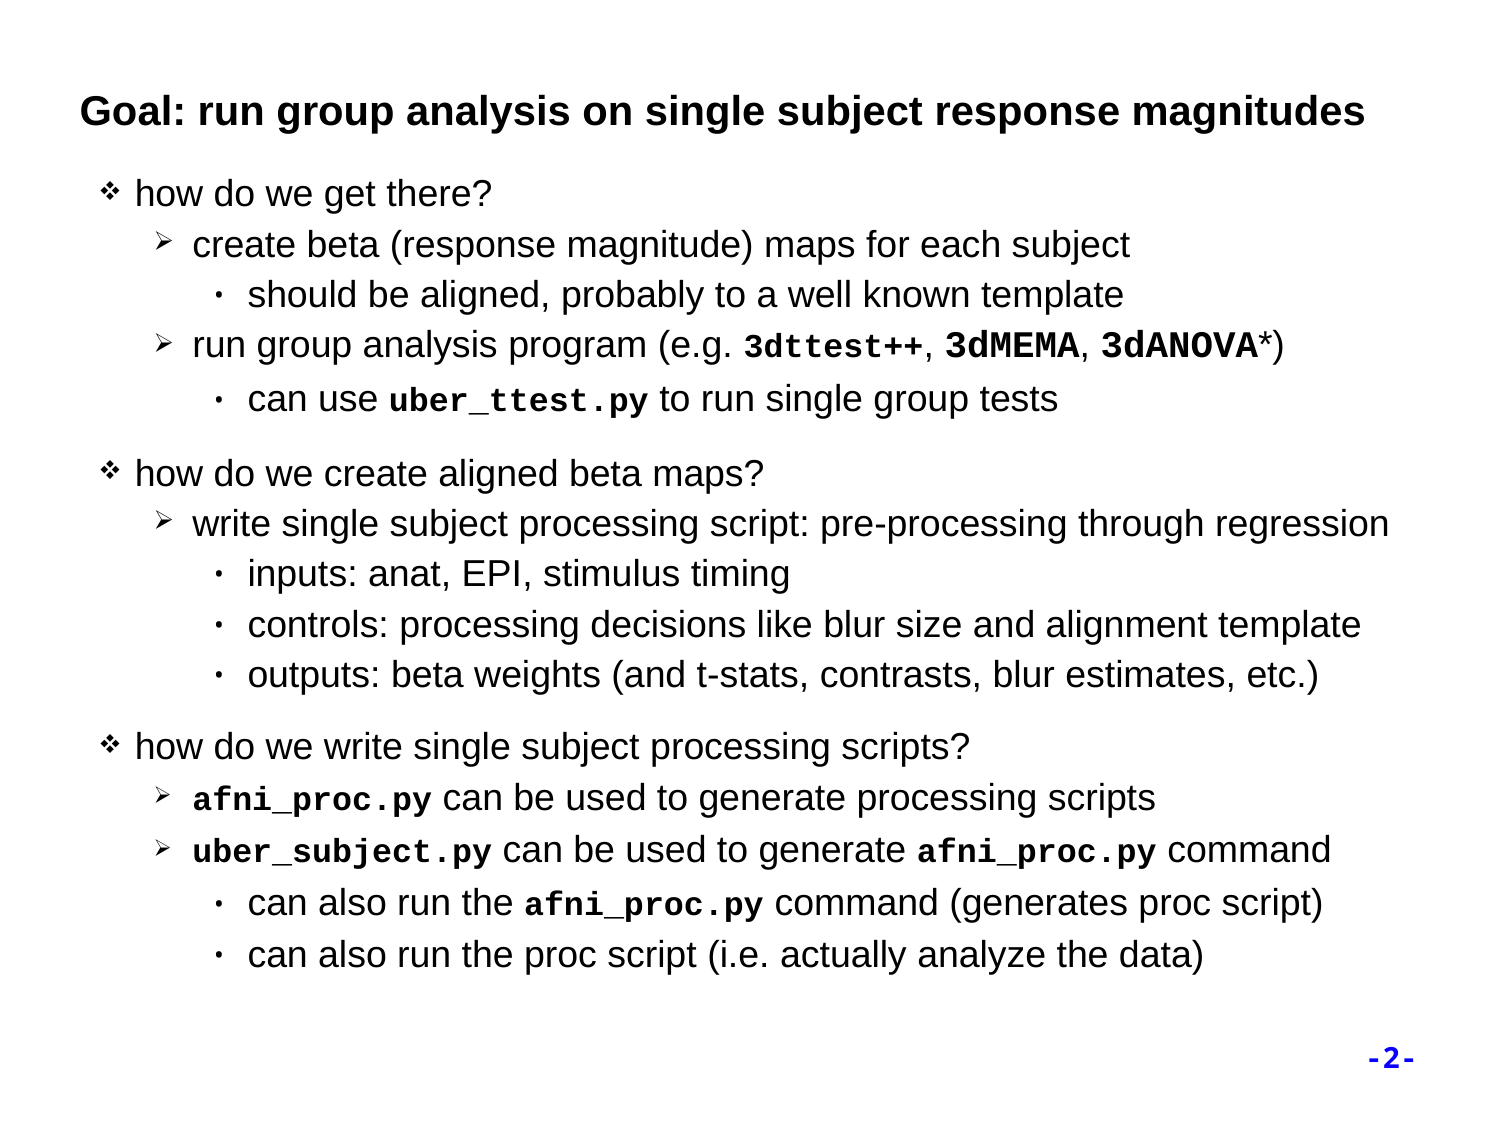

# Goal: run group analysis on single subject response magnitudes
how do we get there?
create beta (response magnitude) maps for each subject
should be aligned, probably to a well known template
run group analysis program (e.g. 3dttest++, 3dMEMA, 3dANOVA*)
can use uber_ttest.py to run single group tests
how do we create aligned beta maps?
write single subject processing script: pre-processing through regression
inputs: anat, EPI, stimulus timing
controls: processing decisions like blur size and alignment template
outputs: beta weights (and t-stats, contrasts, blur estimates, etc.)
how do we write single subject processing scripts?
afni_proc.py can be used to generate processing scripts
uber_subject.py can be used to generate afni_proc.py command
can also run the afni_proc.py command (generates proc script)
can also run the proc script (i.e. actually analyze the data)